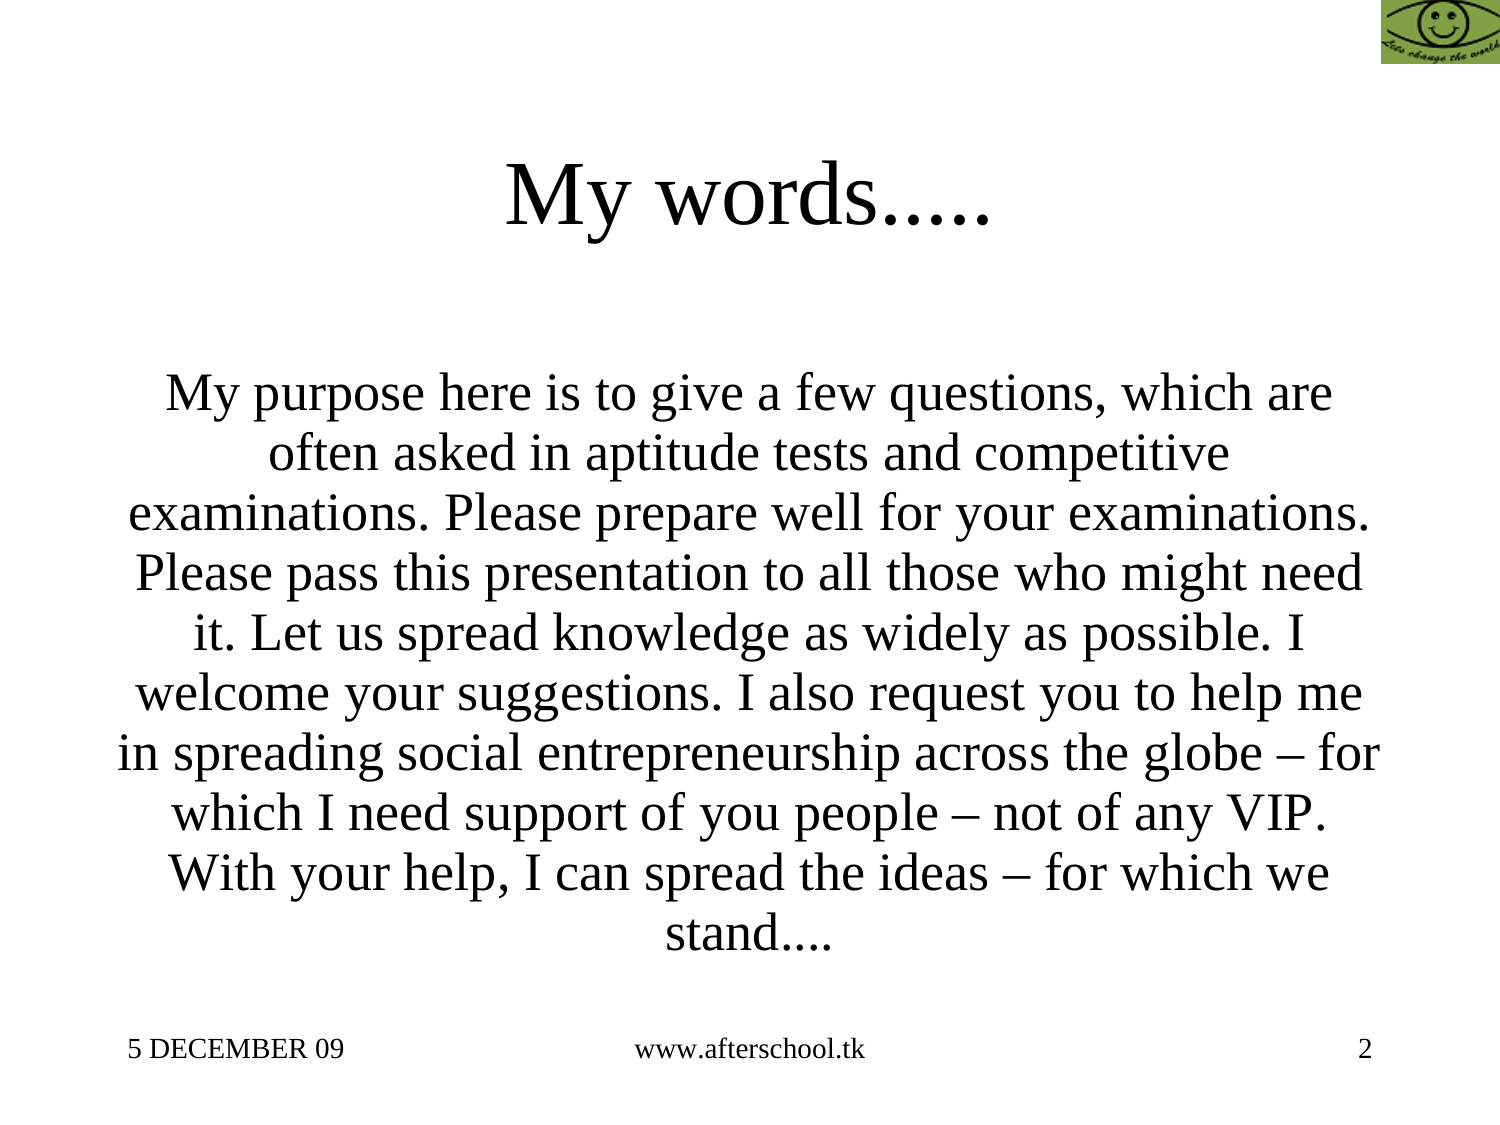

# My words.....
My purpose here is to give a few questions, which are often asked in aptitude tests and competitive examinations. Please prepare well for your examinations. Please pass this presentation to all those who might need it. Let us spread knowledge as widely as possible. I welcome your suggestions. I also request you to help me in spreading social entrepreneurship across the globe – for which I need support of you people – not of any VIP. With your help, I can spread the ideas – for which we stand....
MFI Seminar Jain PG College
AFTERSCHOOOL centre for social entrepreneurship
2